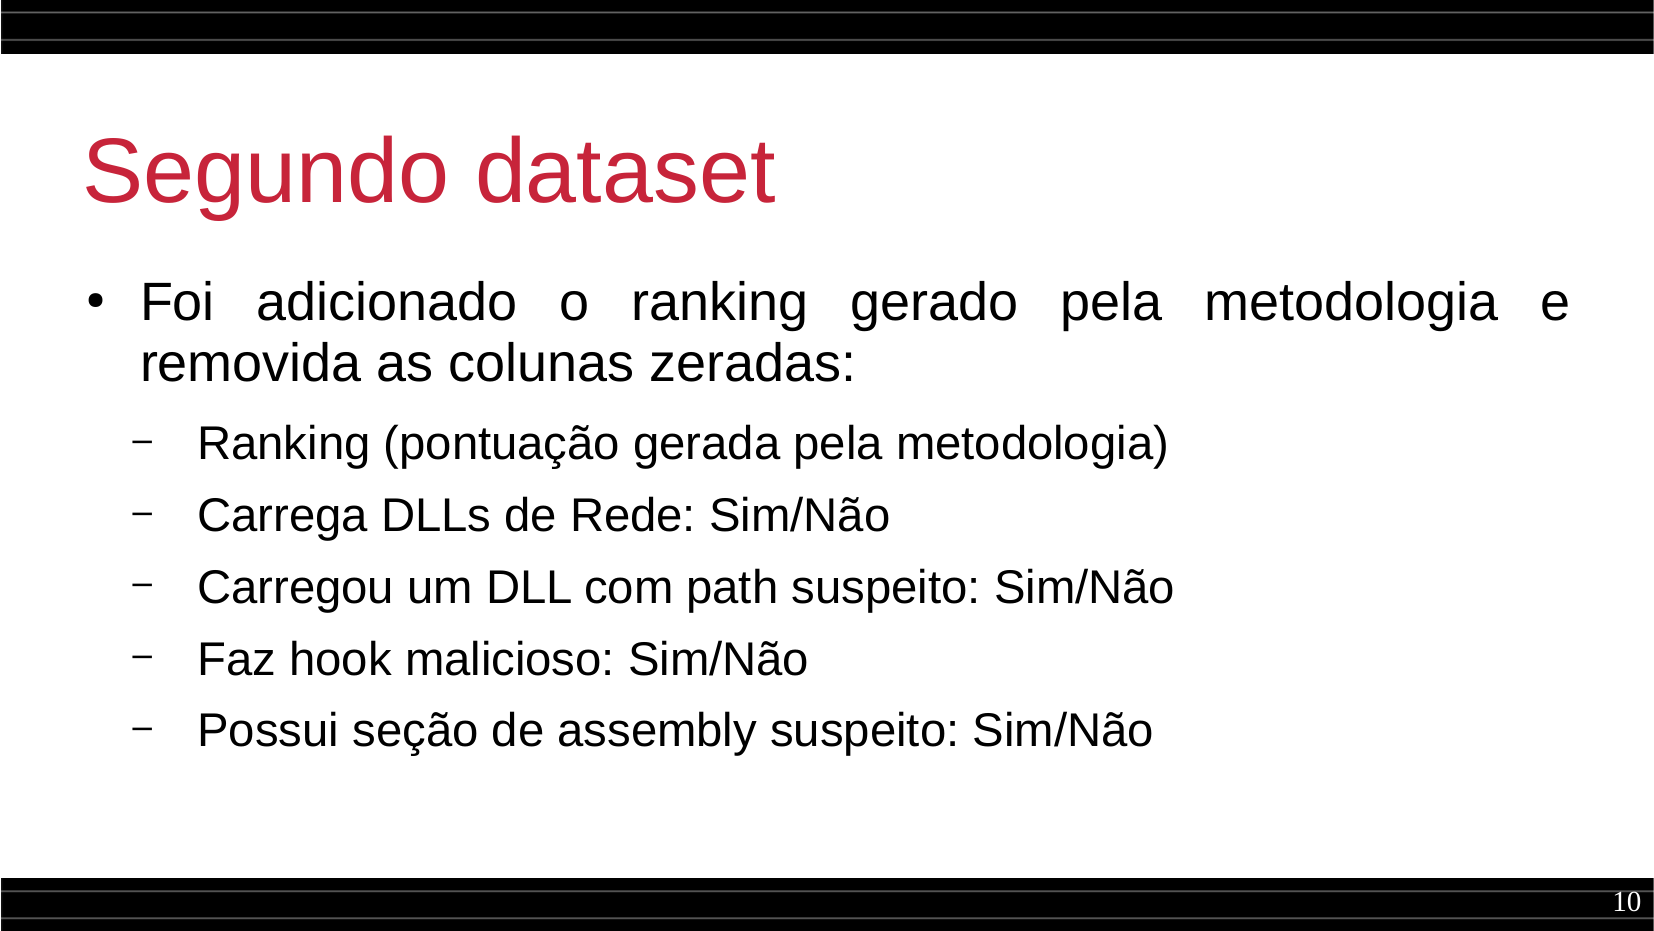

# Segundo dataset
Foi adicionado o ranking gerado pela metodologia e removida as colunas zeradas:
Ranking (pontuação gerada pela metodologia)
Carrega DLLs de Rede: Sim/Não
Carregou um DLL com path suspeito: Sim/Não
Faz hook malicioso: Sim/Não
Possui seção de assembly suspeito: Sim/Não